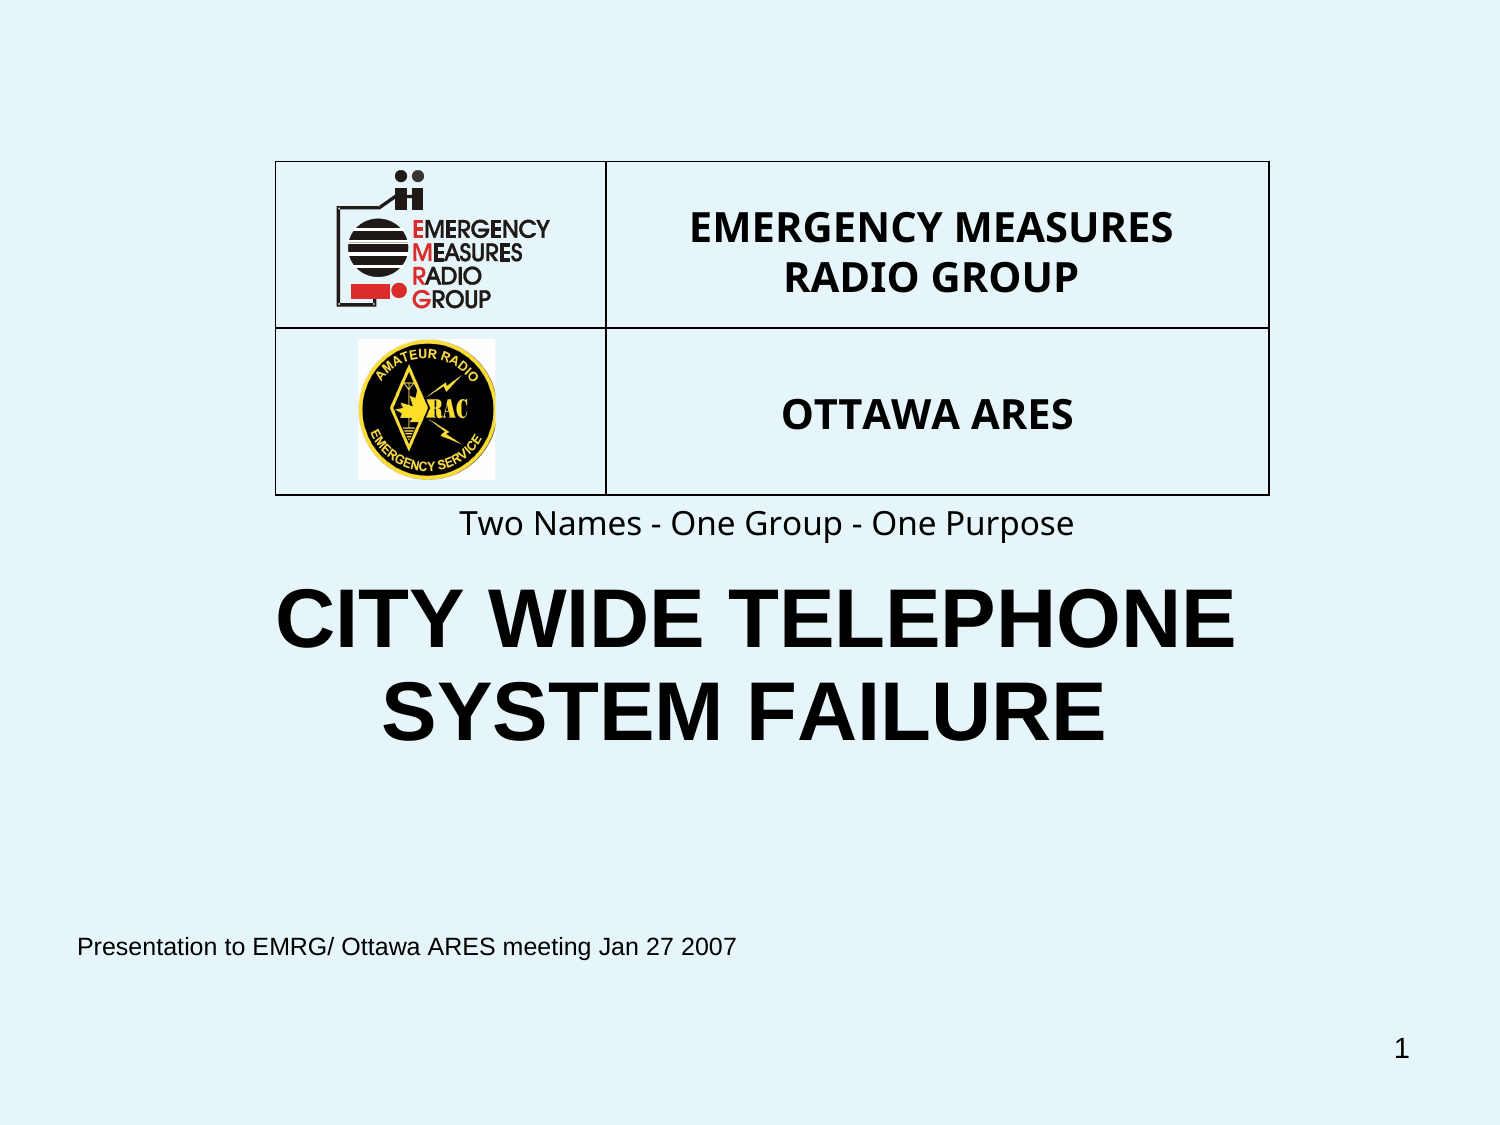

EMERGENCY MEASURES RADIO GROUP
OTTAWA ARES
Two Names - One Group - One Purpose
# CITY WIDE TELEPHONE SYSTEM FAILURE
Presentation to EMRG/ Ottawa ARES meeting Jan 27 2007
1